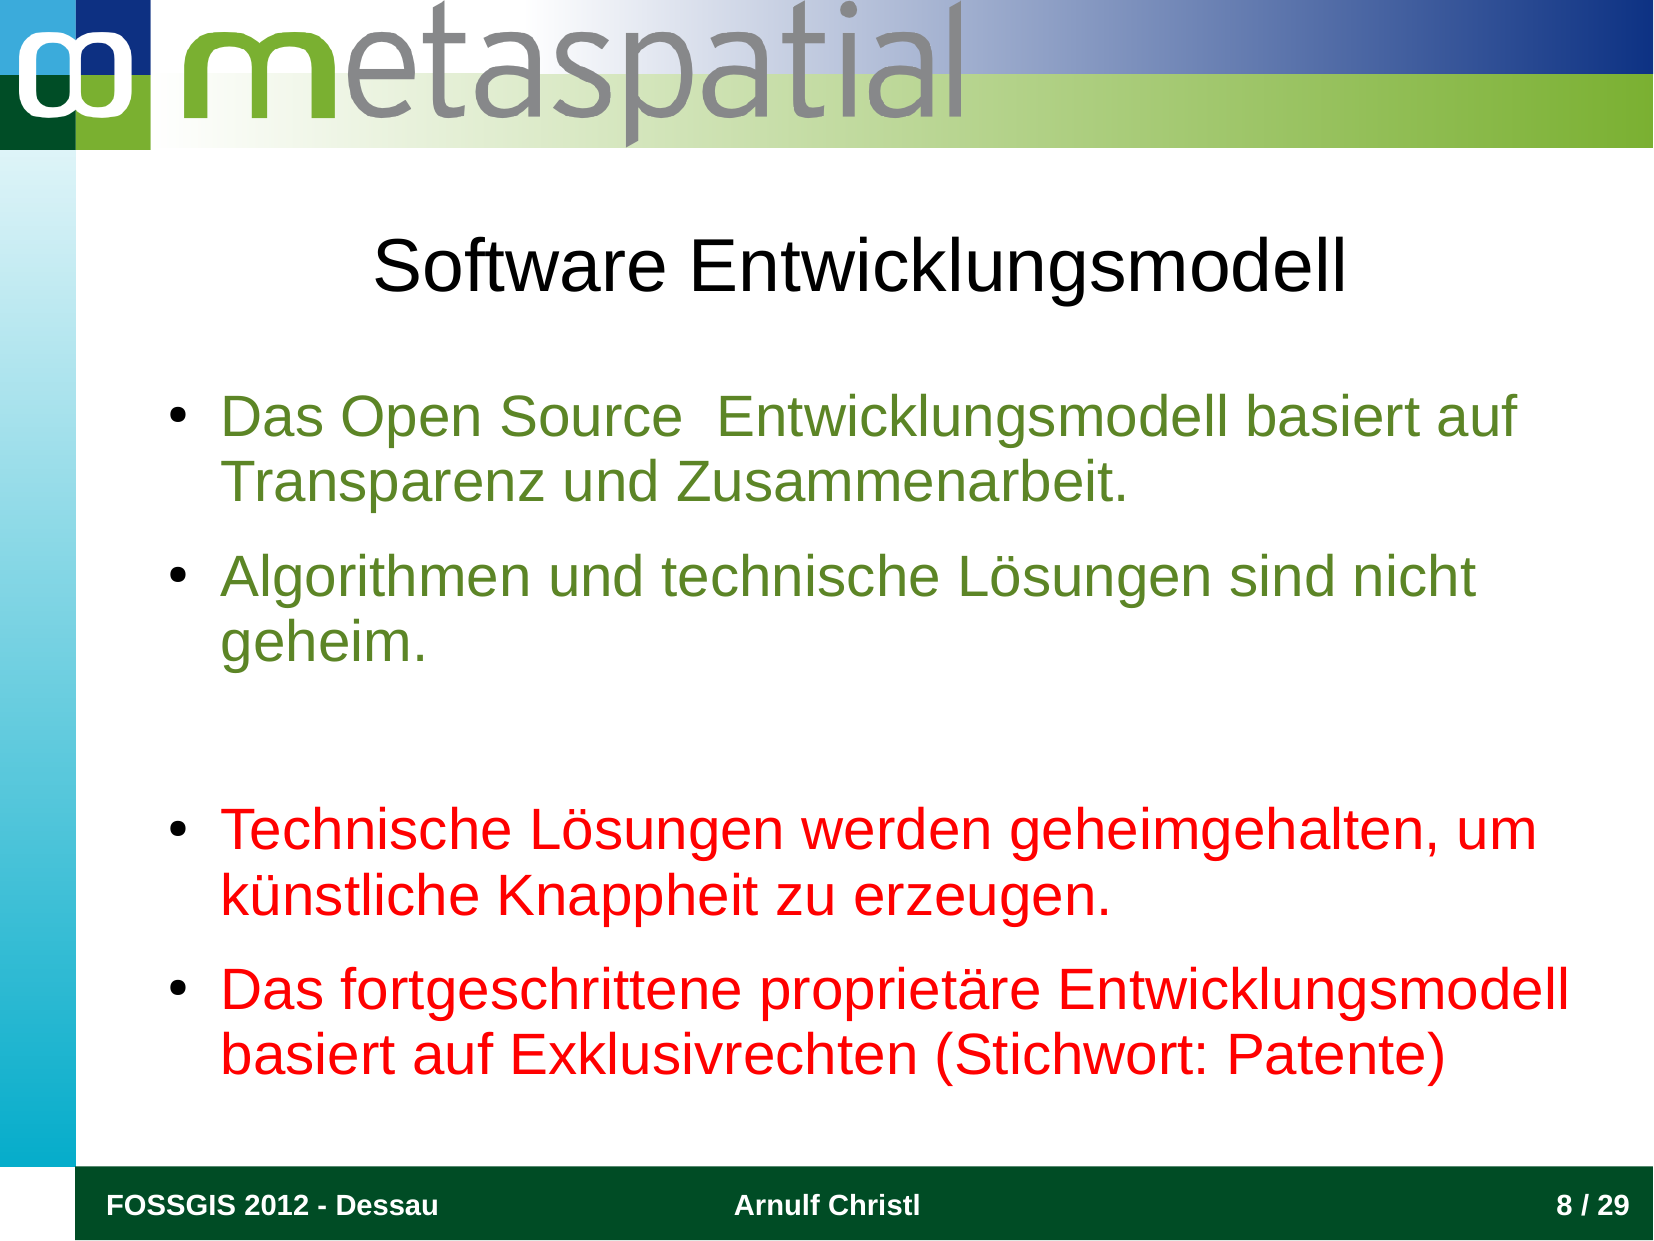

# Software Entwicklungsmodell
Das Open Source Entwicklungsmodell basiert auf Transparenz und Zusammenarbeit.
Algorithmen und technische Lösungen sind nicht geheim.
Technische Lösungen werden geheimgehalten, um künstliche Knappheit zu erzeugen.
Das fortgeschrittene proprietäre Entwicklungsmodell basiert auf Exklusivrechten (Stichwort: Patente)
FOSSGIS 2012 - Dessau
Arnulf Christl
8